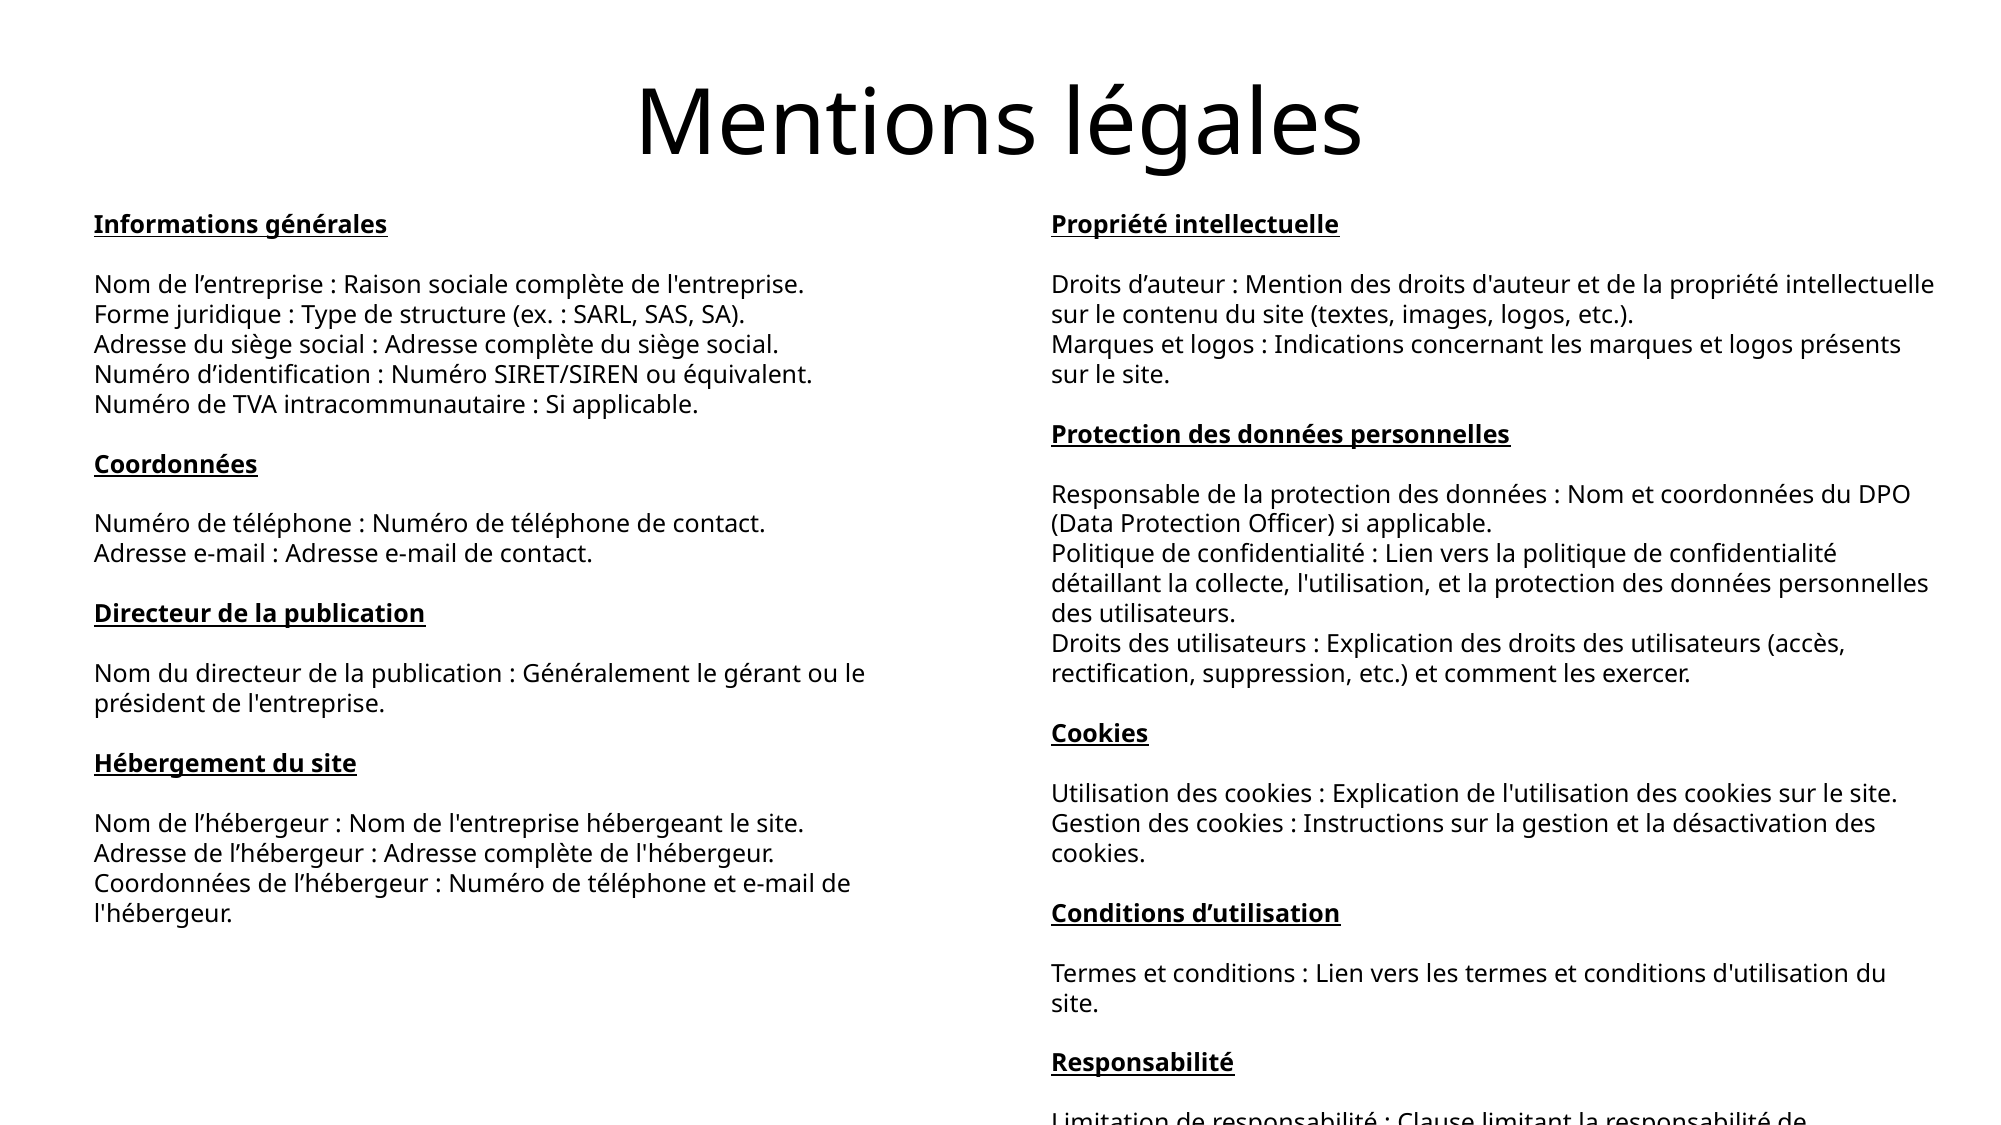

# Mentions légales
Informations générales
Nom de l’entreprise : Raison sociale complète de l'entreprise.
Forme juridique : Type de structure (ex. : SARL, SAS, SA).
Adresse du siège social : Adresse complète du siège social.
Numéro d’identification : Numéro SIRET/SIREN ou équivalent.
Numéro de TVA intracommunautaire : Si applicable.
Coordonnées
Numéro de téléphone : Numéro de téléphone de contact.
Adresse e-mail : Adresse e-mail de contact.
Directeur de la publication
Nom du directeur de la publication : Généralement le gérant ou le président de l'entreprise.
Hébergement du site
Nom de l’hébergeur : Nom de l'entreprise hébergeant le site.
Adresse de l’hébergeur : Adresse complète de l'hébergeur.
Coordonnées de l’hébergeur : Numéro de téléphone et e-mail de l'hébergeur.
Propriété intellectuelle
Droits d’auteur : Mention des droits d'auteur et de la propriété intellectuelle sur le contenu du site (textes, images, logos, etc.).
Marques et logos : Indications concernant les marques et logos présents sur le site.
Protection des données personnelles
Responsable de la protection des données : Nom et coordonnées du DPO (Data Protection Officer) si applicable.
Politique de confidentialité : Lien vers la politique de confidentialité détaillant la collecte, l'utilisation, et la protection des données personnelles des utilisateurs.
Droits des utilisateurs : Explication des droits des utilisateurs (accès, rectification, suppression, etc.) et comment les exercer.
Cookies
Utilisation des cookies : Explication de l'utilisation des cookies sur le site.
Gestion des cookies : Instructions sur la gestion et la désactivation des cookies.
Conditions d’utilisation
Termes et conditions : Lien vers les termes et conditions d'utilisation du site.
Responsabilité
Limitation de responsabilité : Clause limitant la responsabilité de l'entreprise en cas de dommage lié à l'utilisation du site.